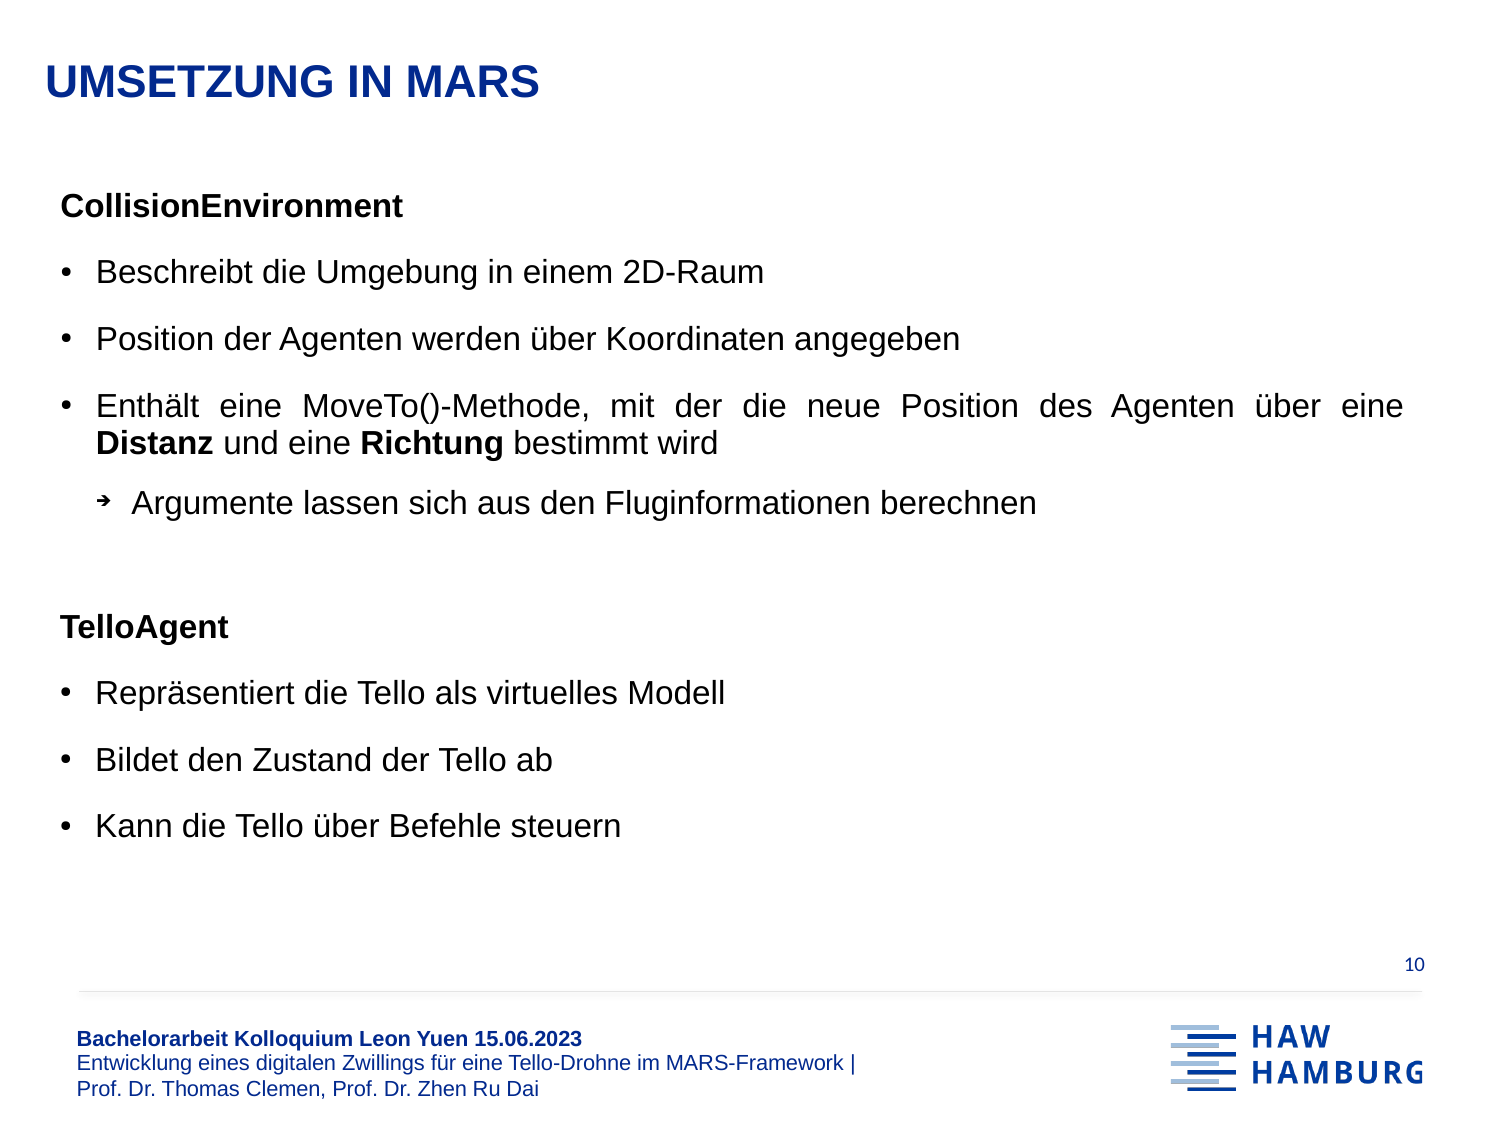

# UMSETZUNG IN MARS
CollisionEnvironment
Beschreibt die Umgebung in einem 2D-Raum
Position der Agenten werden über Koordinaten angegeben
Enthält eine MoveTo()-Methode, mit der die neue Position des Agenten über eine Distanz und eine Richtung bestimmt wird
Argumente lassen sich aus den Fluginformationen berechnen
TelloAgent
Repräsentiert die Tello als virtuelles Modell
Bildet den Zustand der Tello ab
Kann die Tello über Befehle steuern
10